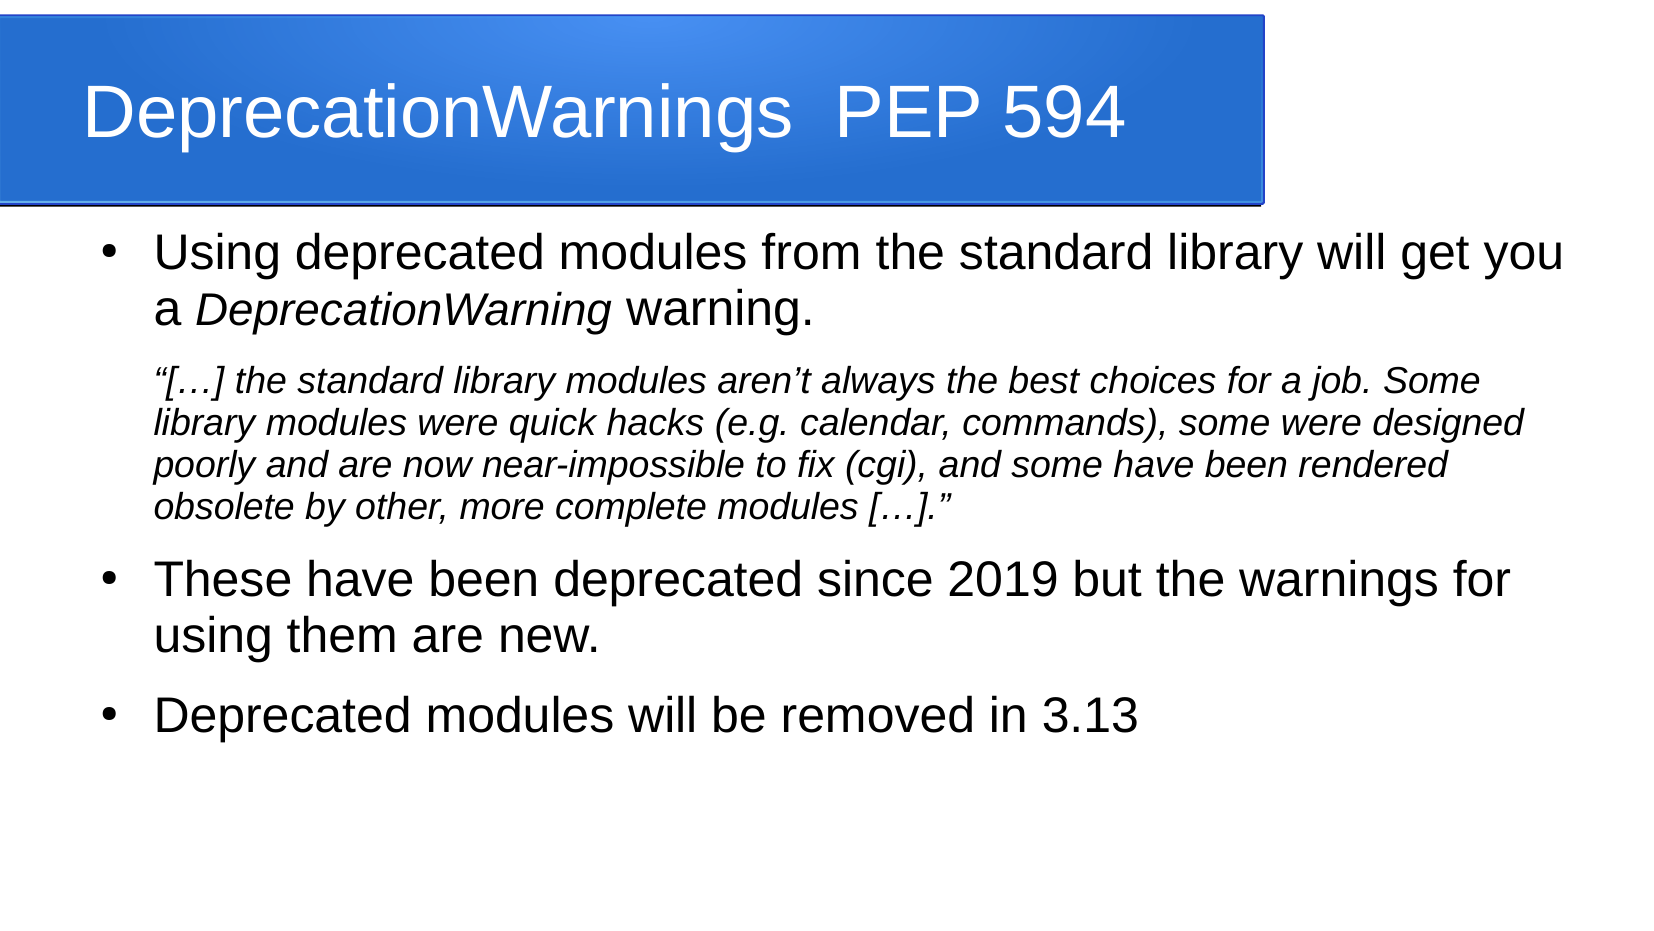

# DeprecationWarnings PEP 594
Using deprecated modules from the standard library will get you a DeprecationWarning warning.
“[…] the standard library modules aren’t always the best choices for a job. Some library modules were quick hacks (e.g. calendar, commands), some were designed poorly and are now near-impossible to fix (cgi), and some have been rendered obsolete by other, more complete modules […].”
These have been deprecated since 2019 but the warnings for using them are new.
Deprecated modules will be removed in 3.13